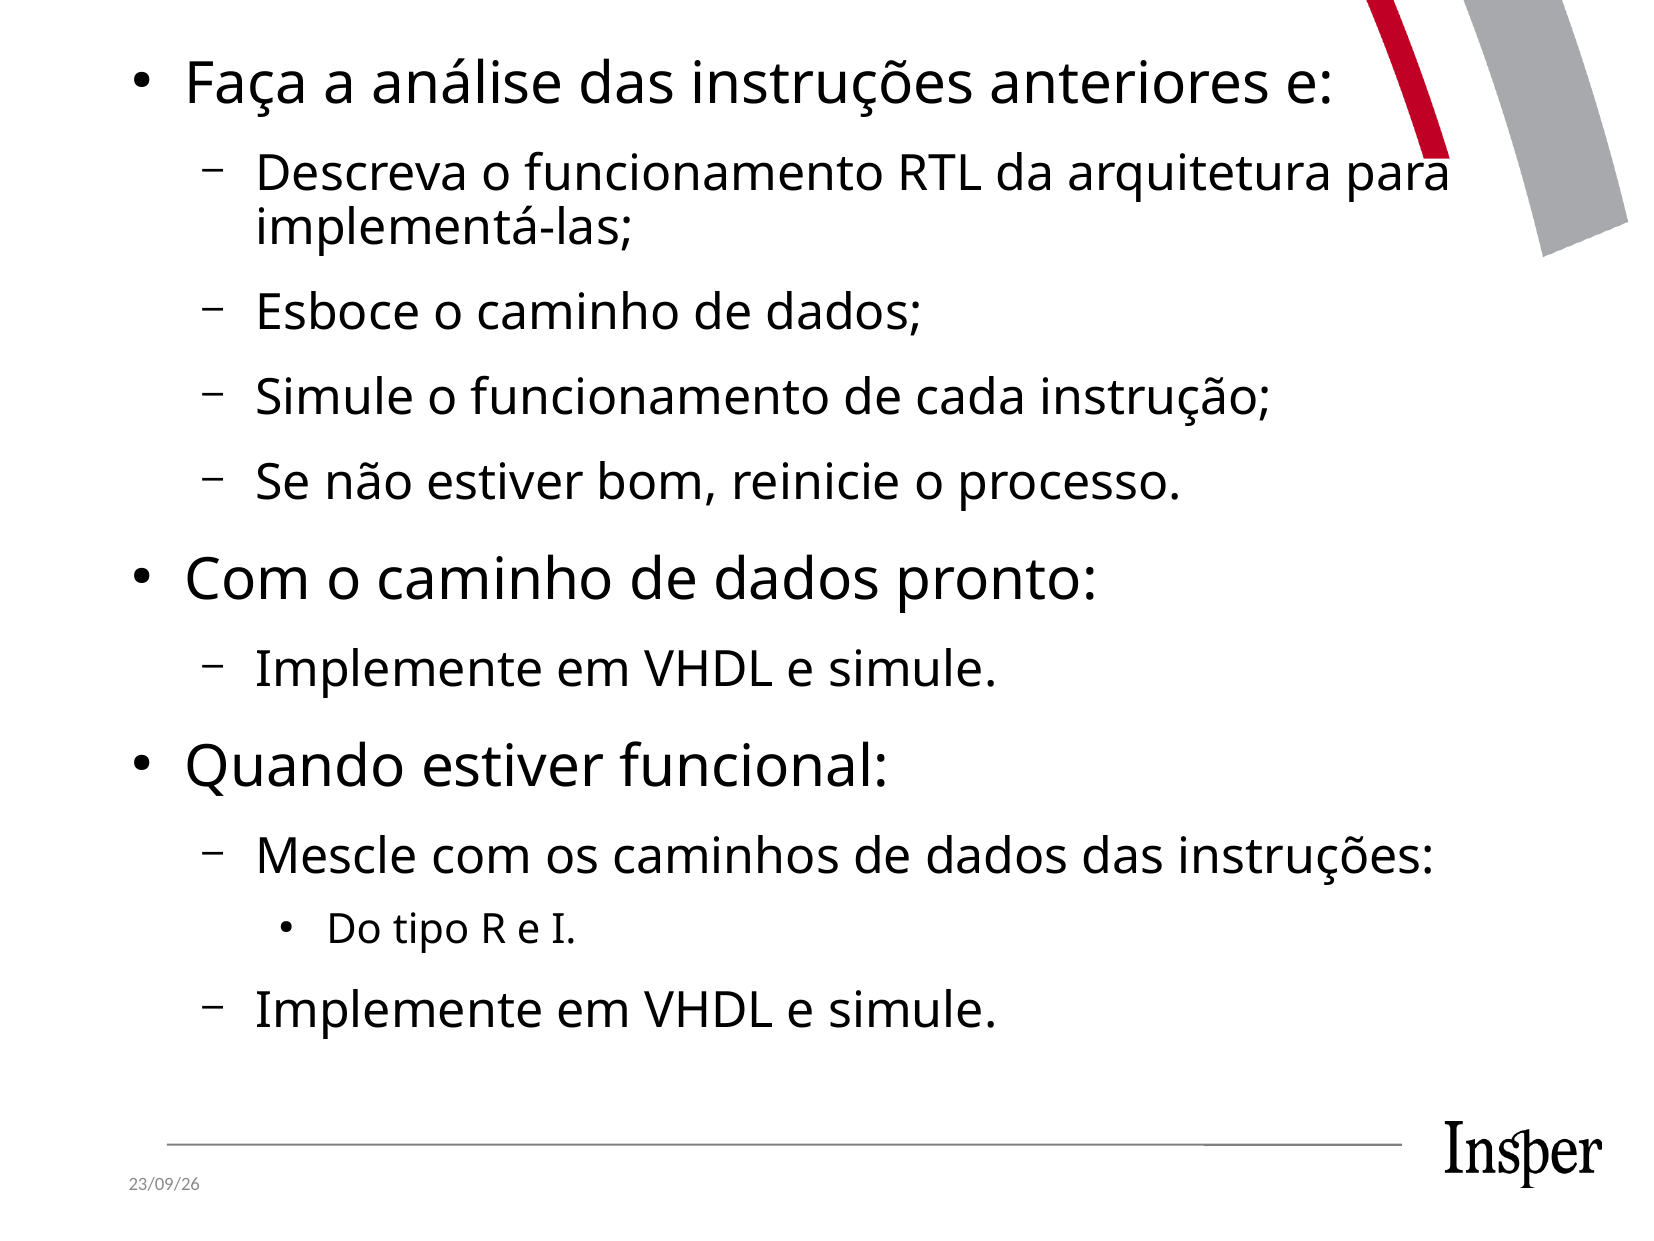

# Faça a análise das instruções anteriores e:
Descreva o funcionamento RTL da arquitetura para implementá-las;
Esboce o caminho de dados;
Simule o funcionamento de cada instrução;
Se não estiver bom, reinicie o processo.
Com o caminho de dados pronto:
Implemente em VHDL e simule.
Quando estiver funcional:
Mescle com os caminhos de dados das instruções:
Do tipo R e I.
Implemente em VHDL e simule.